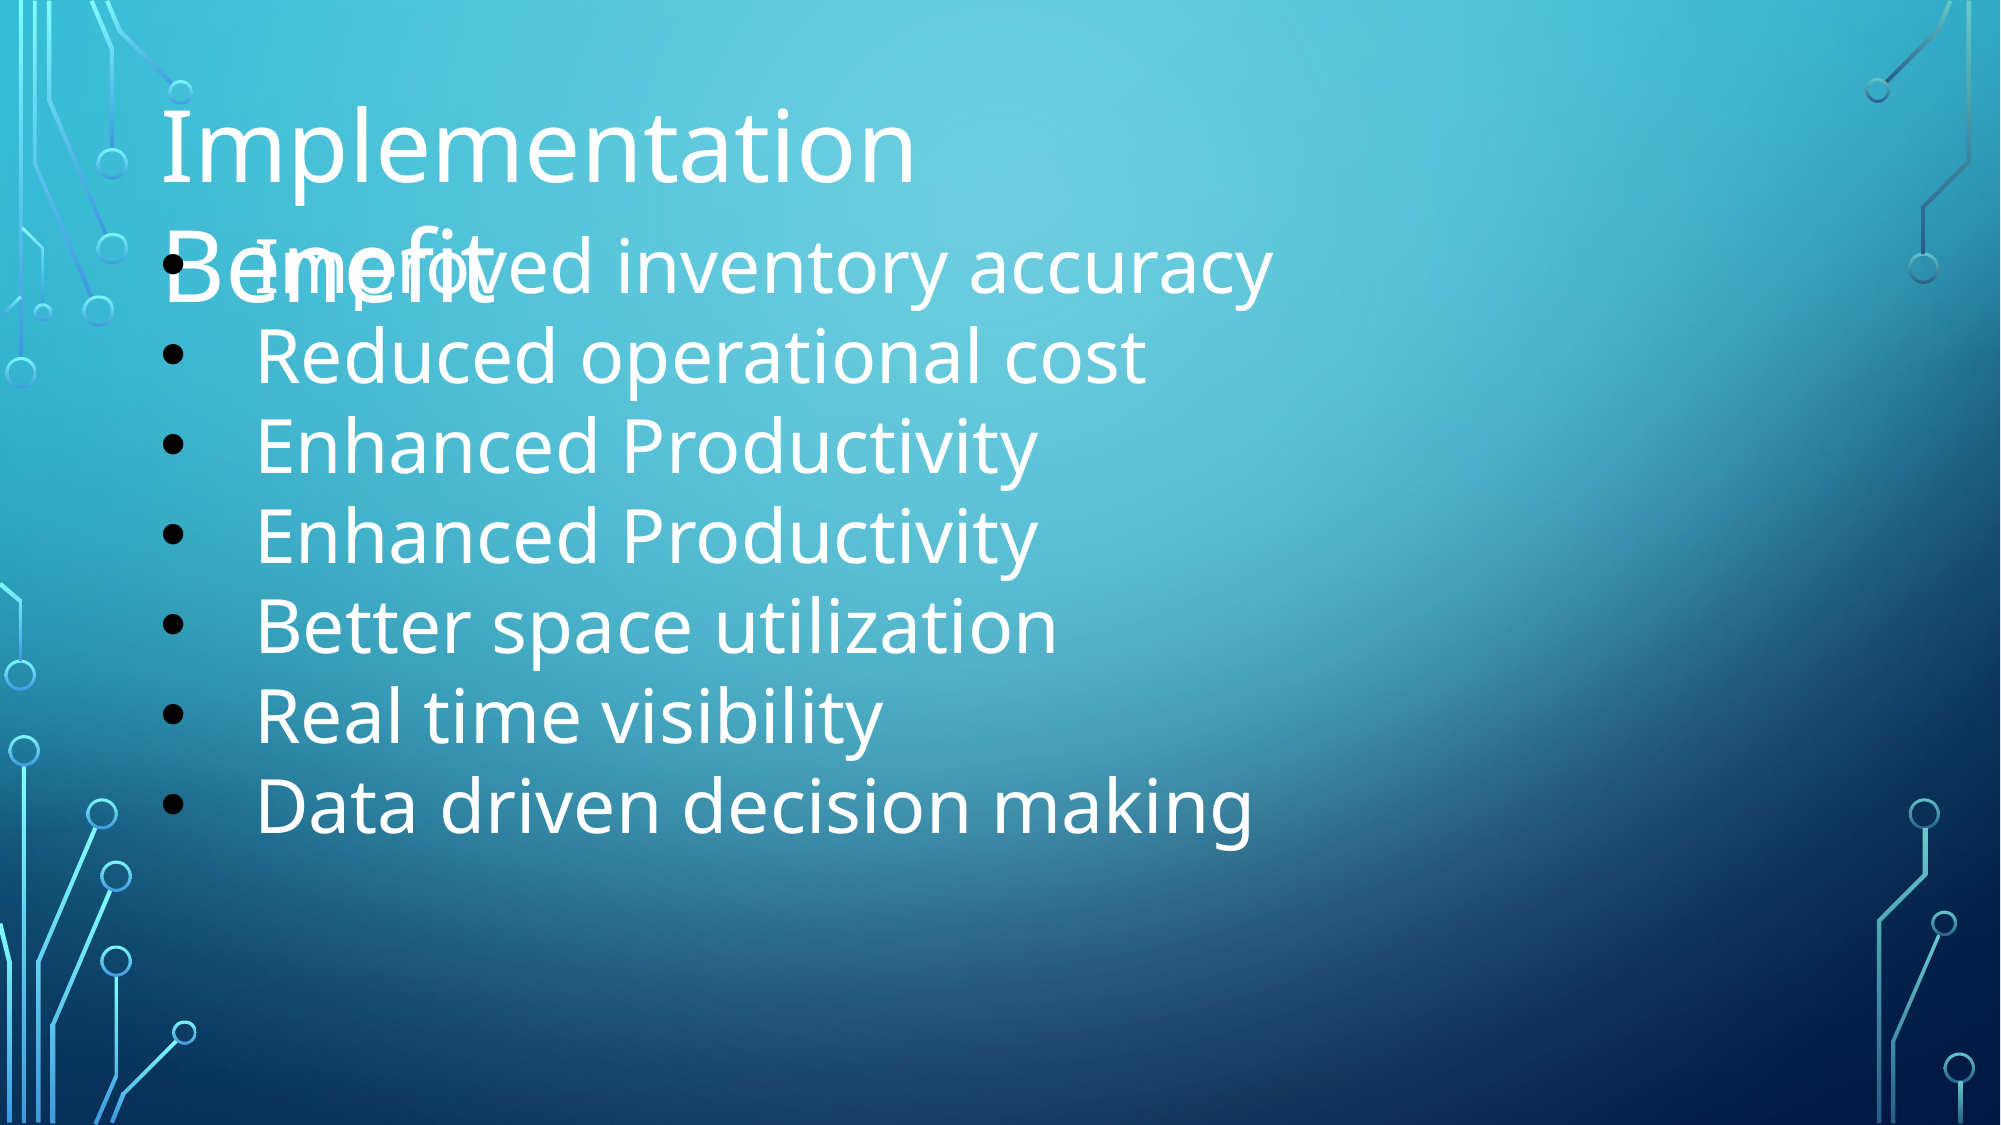

Implementation Benefit
Improved inventory accuracy
Reduced operational cost
Enhanced Productivity
Enhanced Productivity
Better space utilization
Real time visibility
Data driven decision making